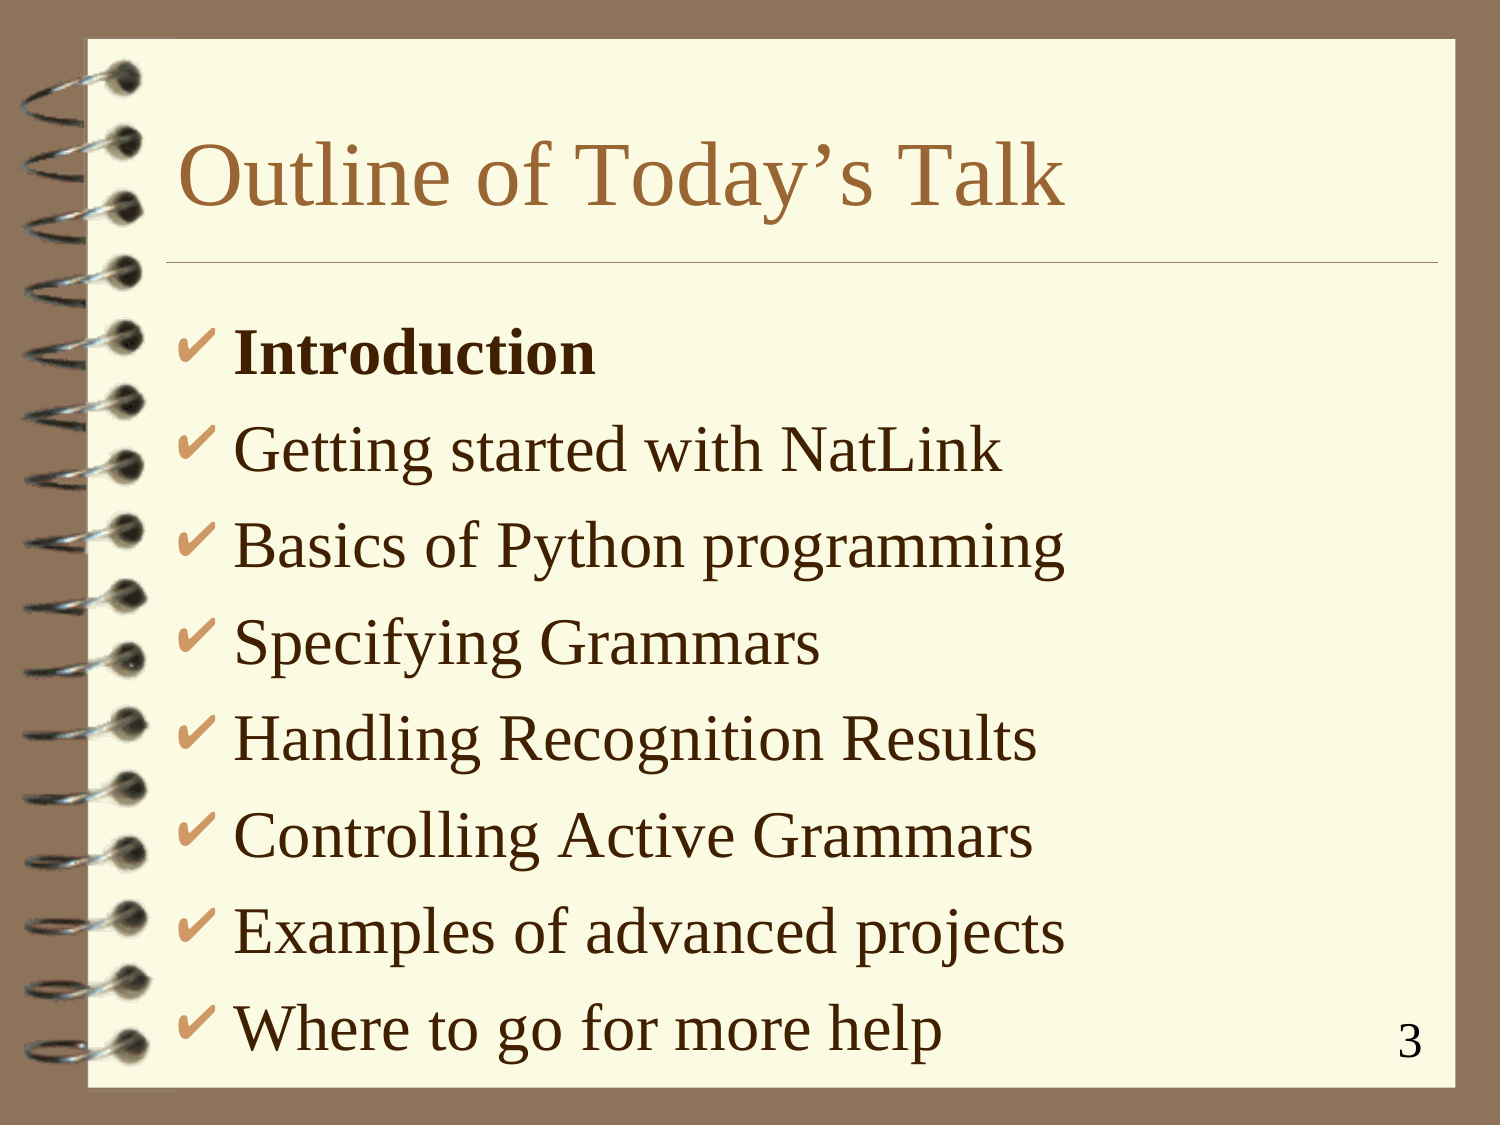

# Outline of Today’s Talk
Introduction
Getting started with NatLink
Basics of Python programming
Specifying Grammars
Handling Recognition Results
Controlling Active Grammars
Examples of advanced projects
Where to go for more help
3